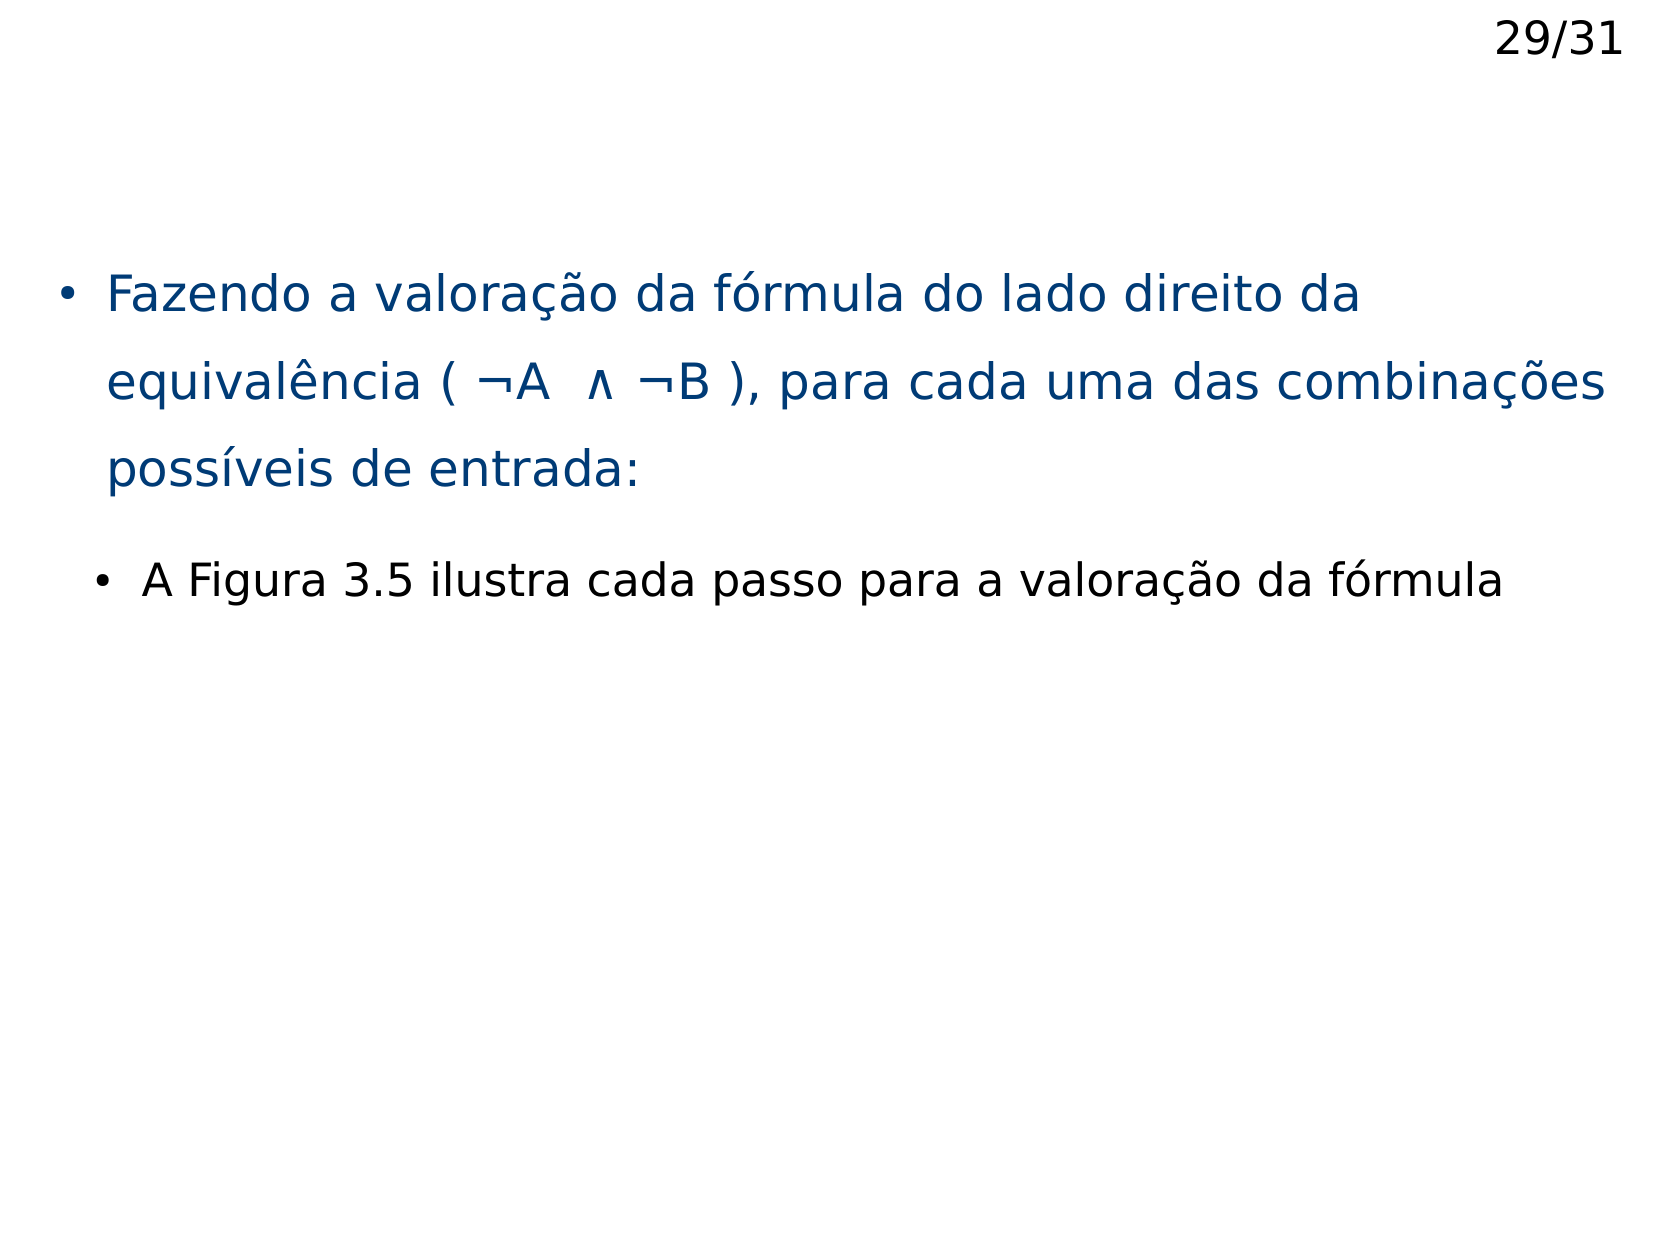

29
#
Fazendo a valoração da fórmula do lado direito da equivalência ( ¬A ∧ ¬B ), para cada uma das combinações possíveis de entrada:
A Figura 3.5 ilustra cada passo para a valoração da fórmula